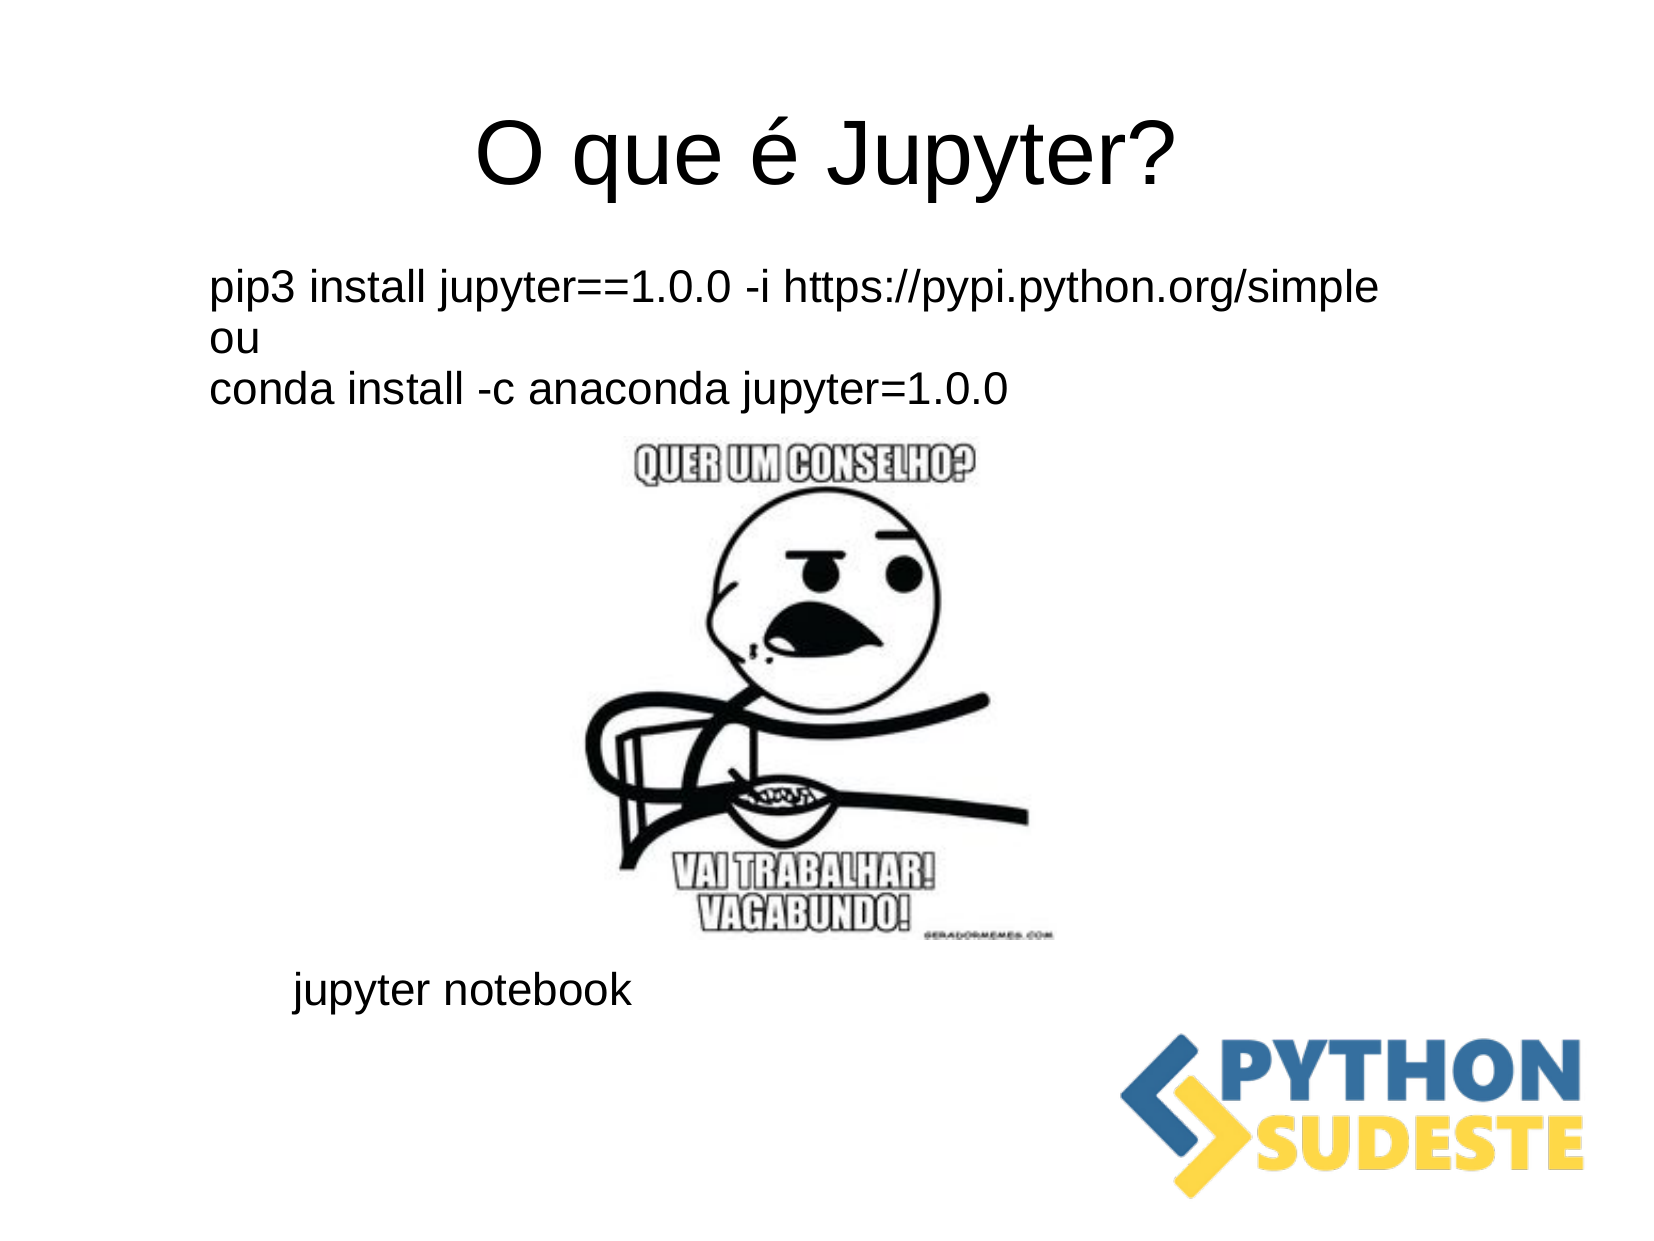

# O que é Jupyter?
pip3 install jupyter==1.0.0 -i https://pypi.python.org/simple
ou
conda install -c anaconda jupyter=1.0.0
jupyter notebook